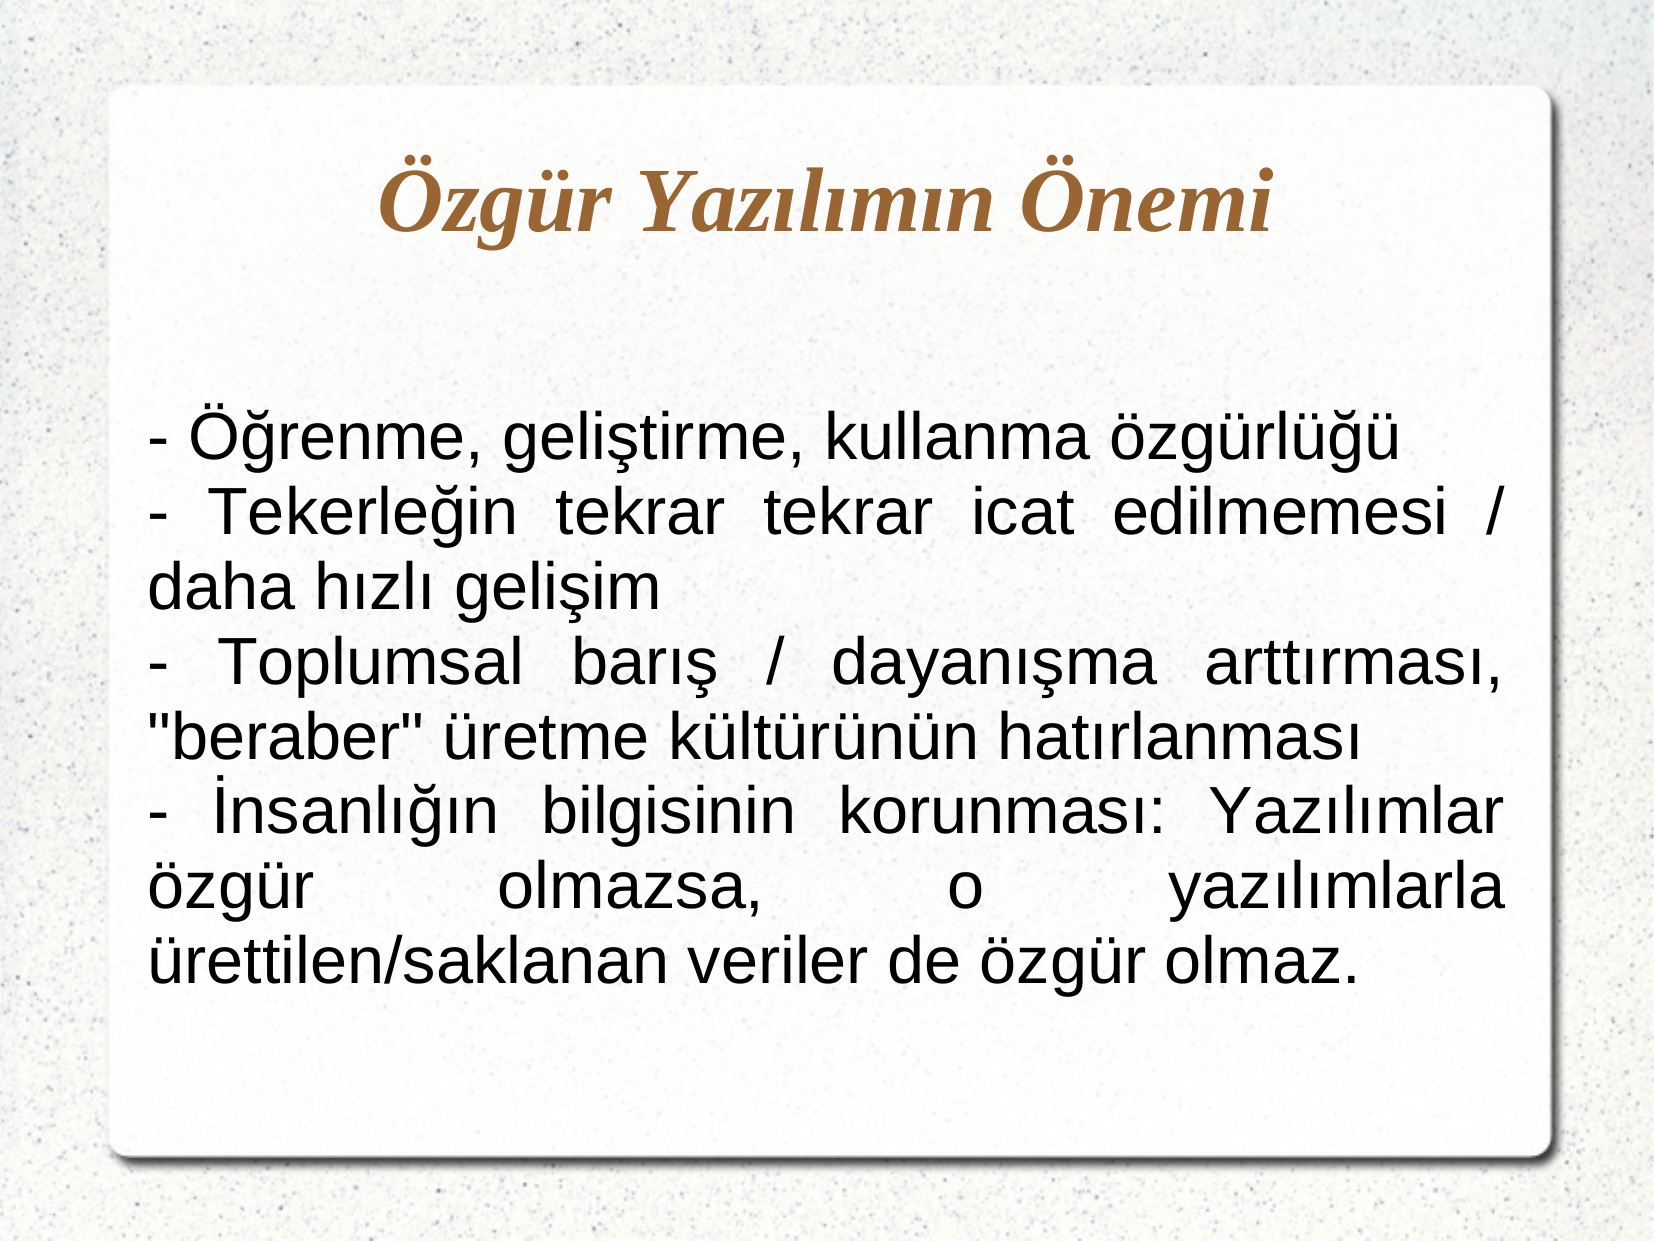

# Özgür Yazılımın Önemi
- Öğrenme, geliştirme, kullanma özgürlüğü
- Tekerleğin tekrar tekrar icat edilmemesi / daha hızlı gelişim
- Toplumsal barış / dayanışma arttırması, "beraber" üretme kültürünün hatırlanması
- İnsanlığın bilgisinin korunması: Yazılımlar özgür olmazsa, o yazılımlarla ürettilen/saklanan veriler de özgür olmaz.